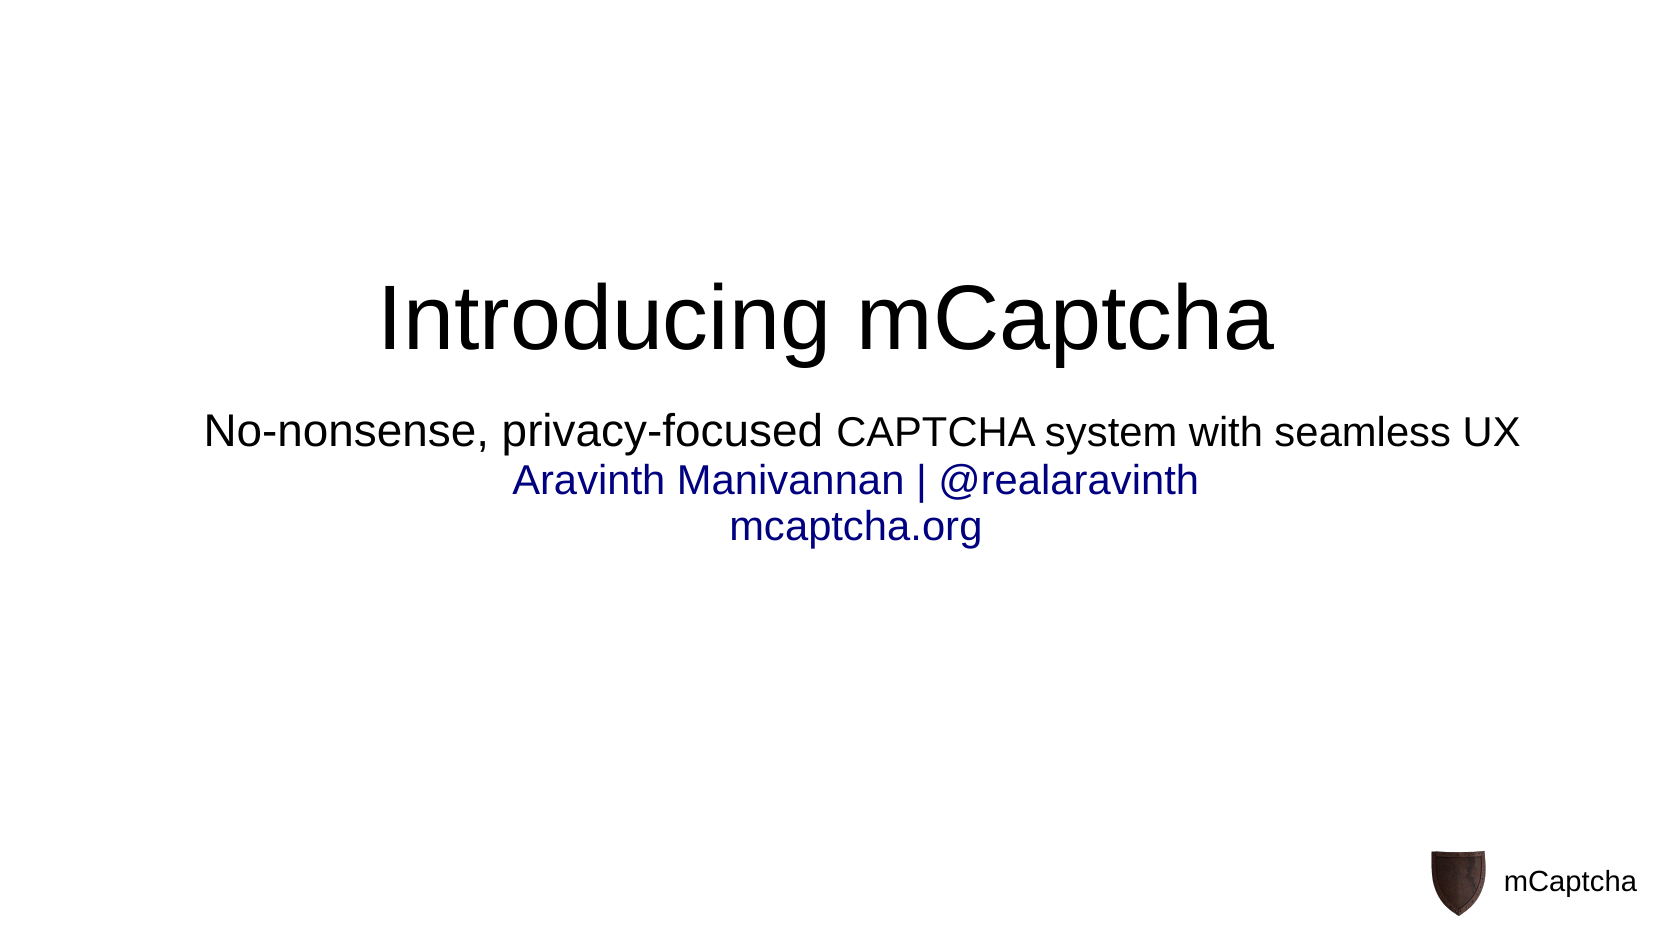

# Introducing mCaptcha
 No-nonsense, privacy-focused CAPTCHA system with seamless UX
Aravinth Manivannan | @realaravinth
mcaptcha.org
mCaptcha